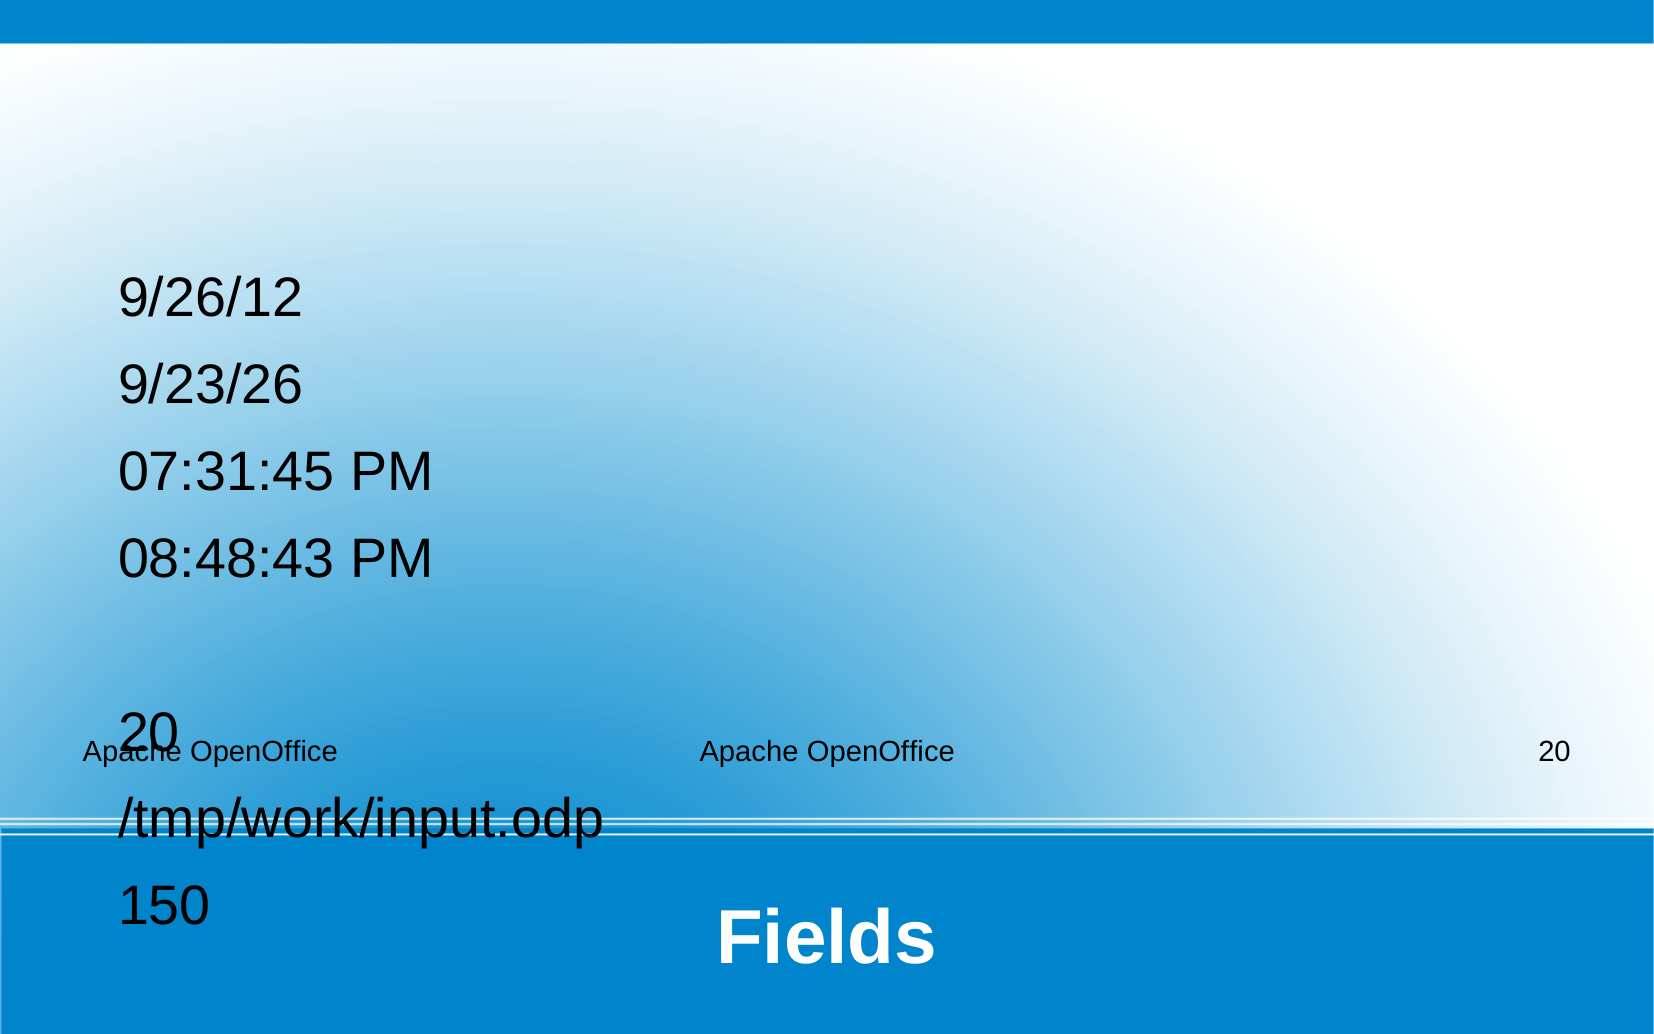

9/26/12
07:31:45 PM
01:45:32 AM
/tmp/work/input.odp
150
Apache OpenOffice
Apache OpenOffice
20
# Fields